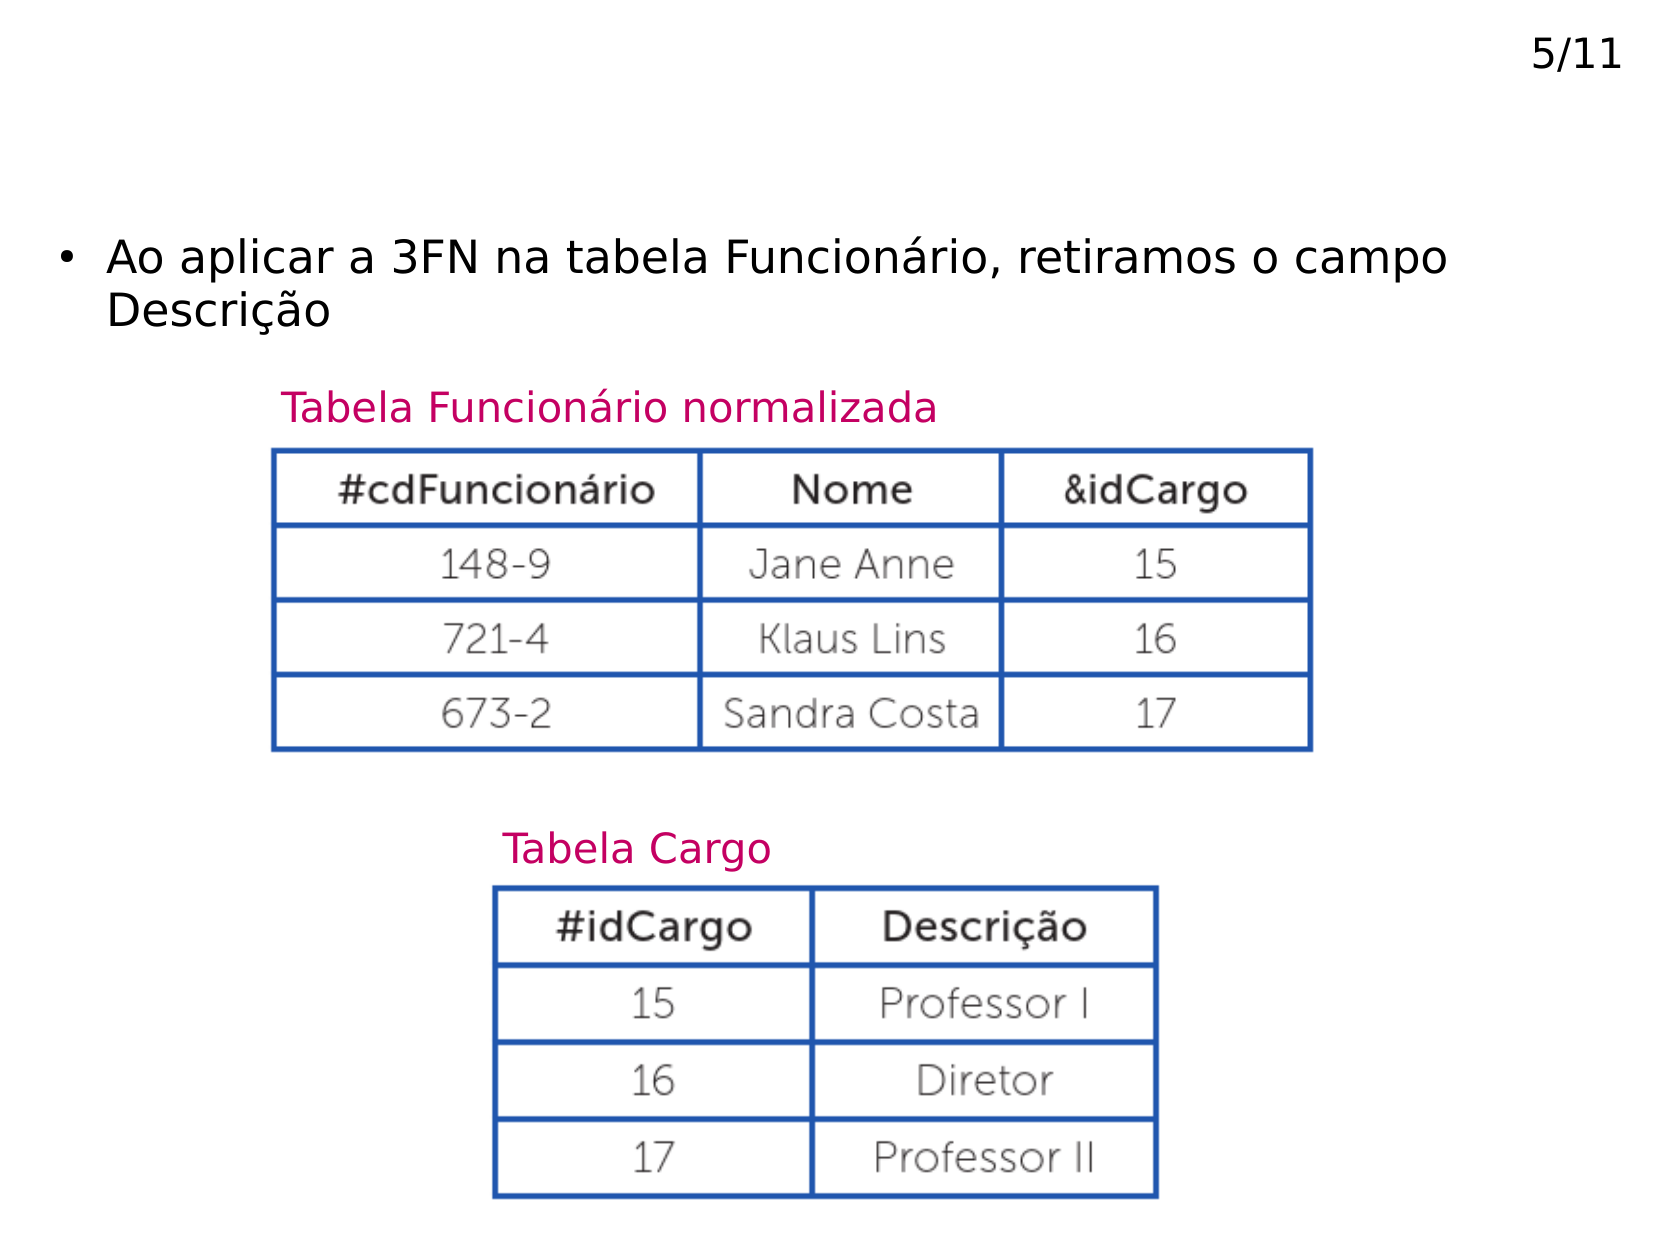

#
5
Ao aplicar a 3FN na tabela Funcionário, retiramos o campo Descrição
Tabela Funcionário normalizada
Tabela Cargo